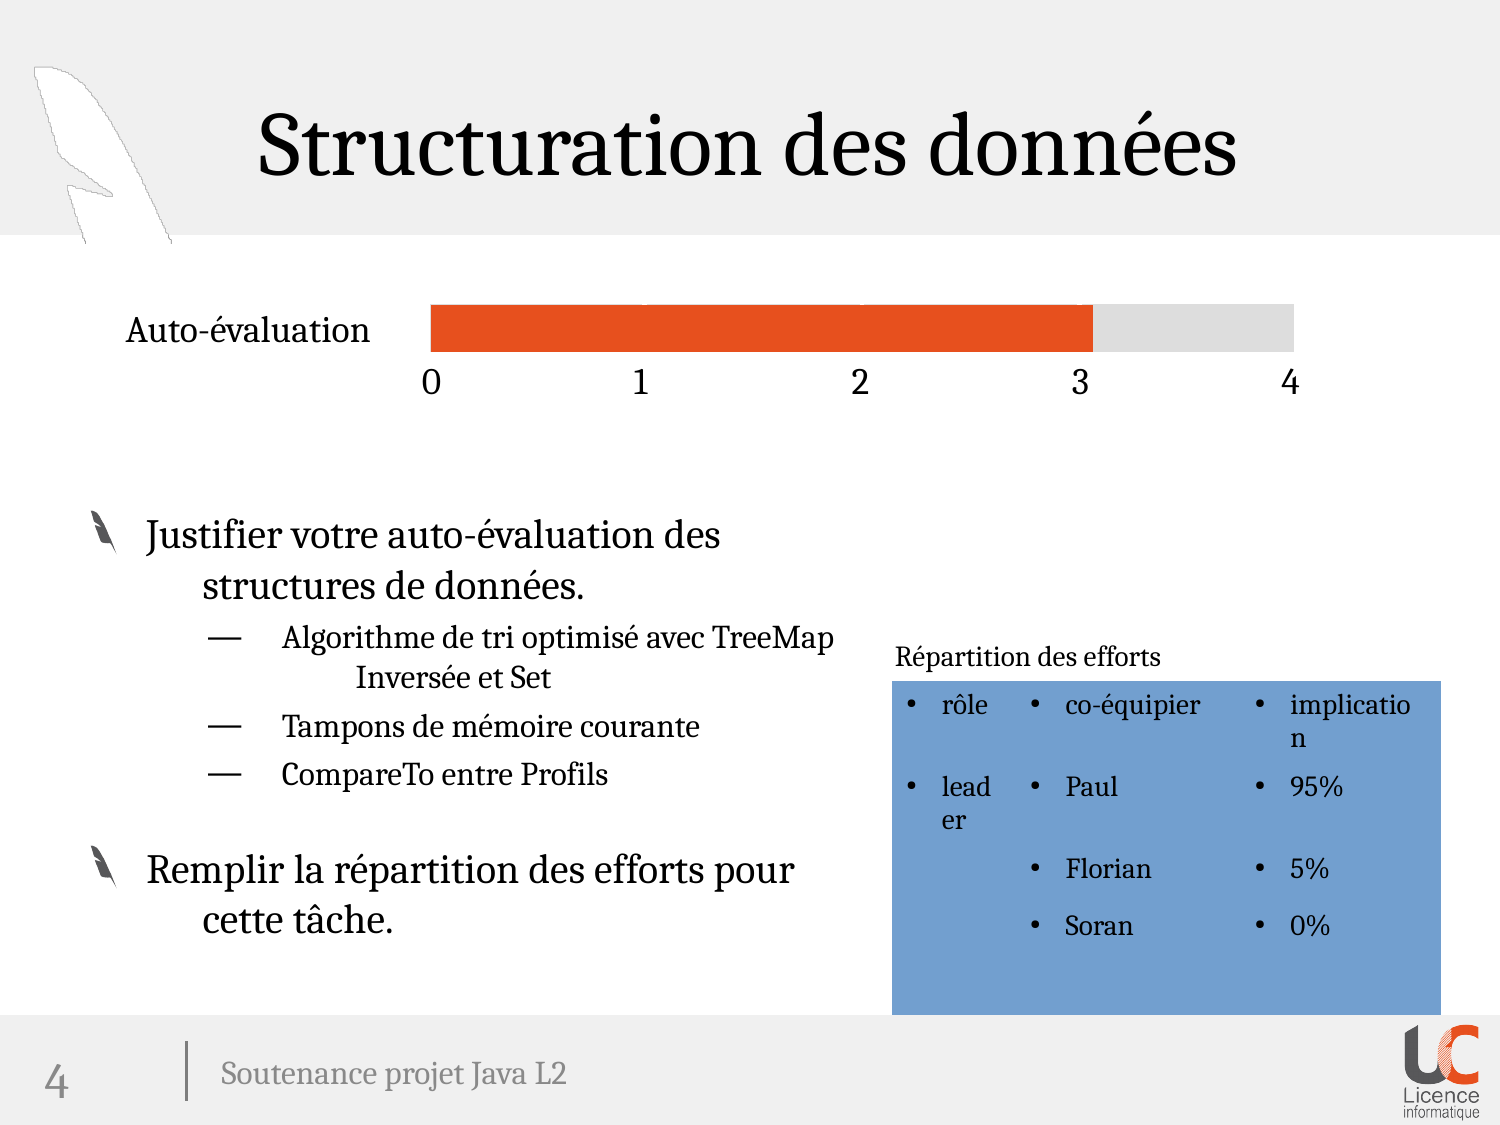

Structuration des données
# Justifier votre auto-évaluation des structures de données.
Algorithme de tri optimisé avec TreeMap Inversée et Set
Tampons de mémoire courante
CompareTo entre Profils
Remplir la répartition des efforts pour cette tâche.
Répartition des efforts
| rôle | co-équipier | implication |
| --- | --- | --- |
| leader | Paul | 95% |
| | Florian | 5% |
| | Soran | 0% |
| | | |
Soutenance projet Java L2